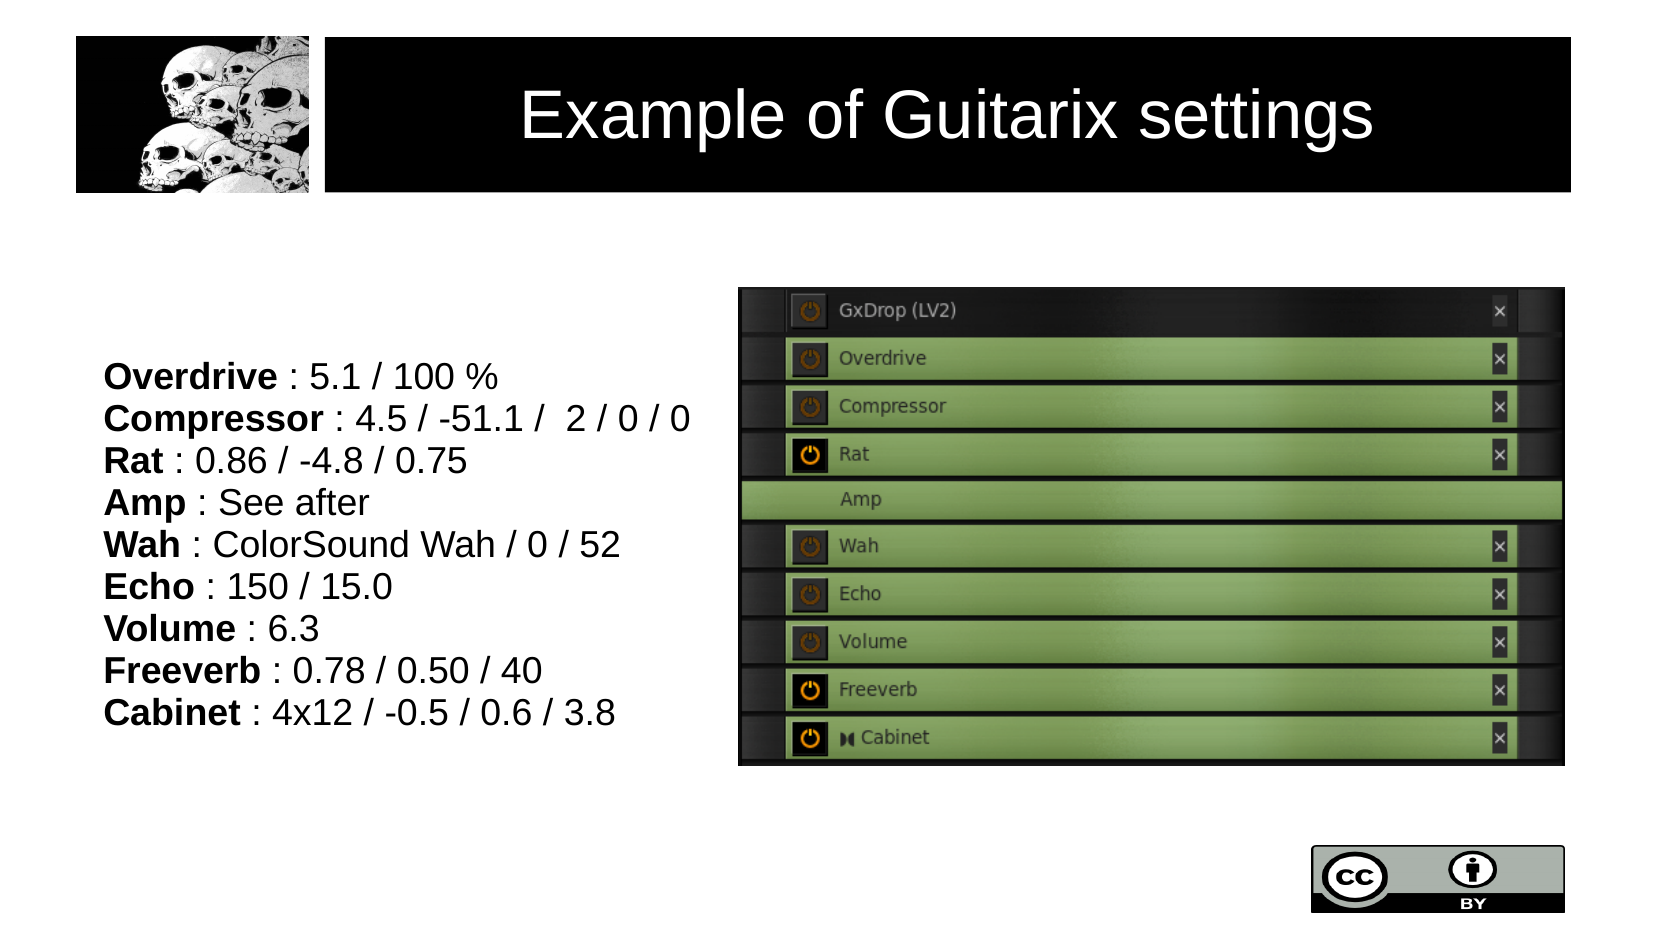

# Example of Guitarix settings
Overdrive : 5.1 / 100 %
Compressor : 4.5 / -51.1 / 2 / 0 / 0
Rat : 0.86 / -4.8 / 0.75
Amp : See after
Wah : ColorSound Wah / 0 / 52
Echo : 150 / 15.0
Volume : 6.3
Freeverb : 0.78 / 0.50 / 40
Cabinet : 4x12 / -0.5 / 0.6 / 3.8